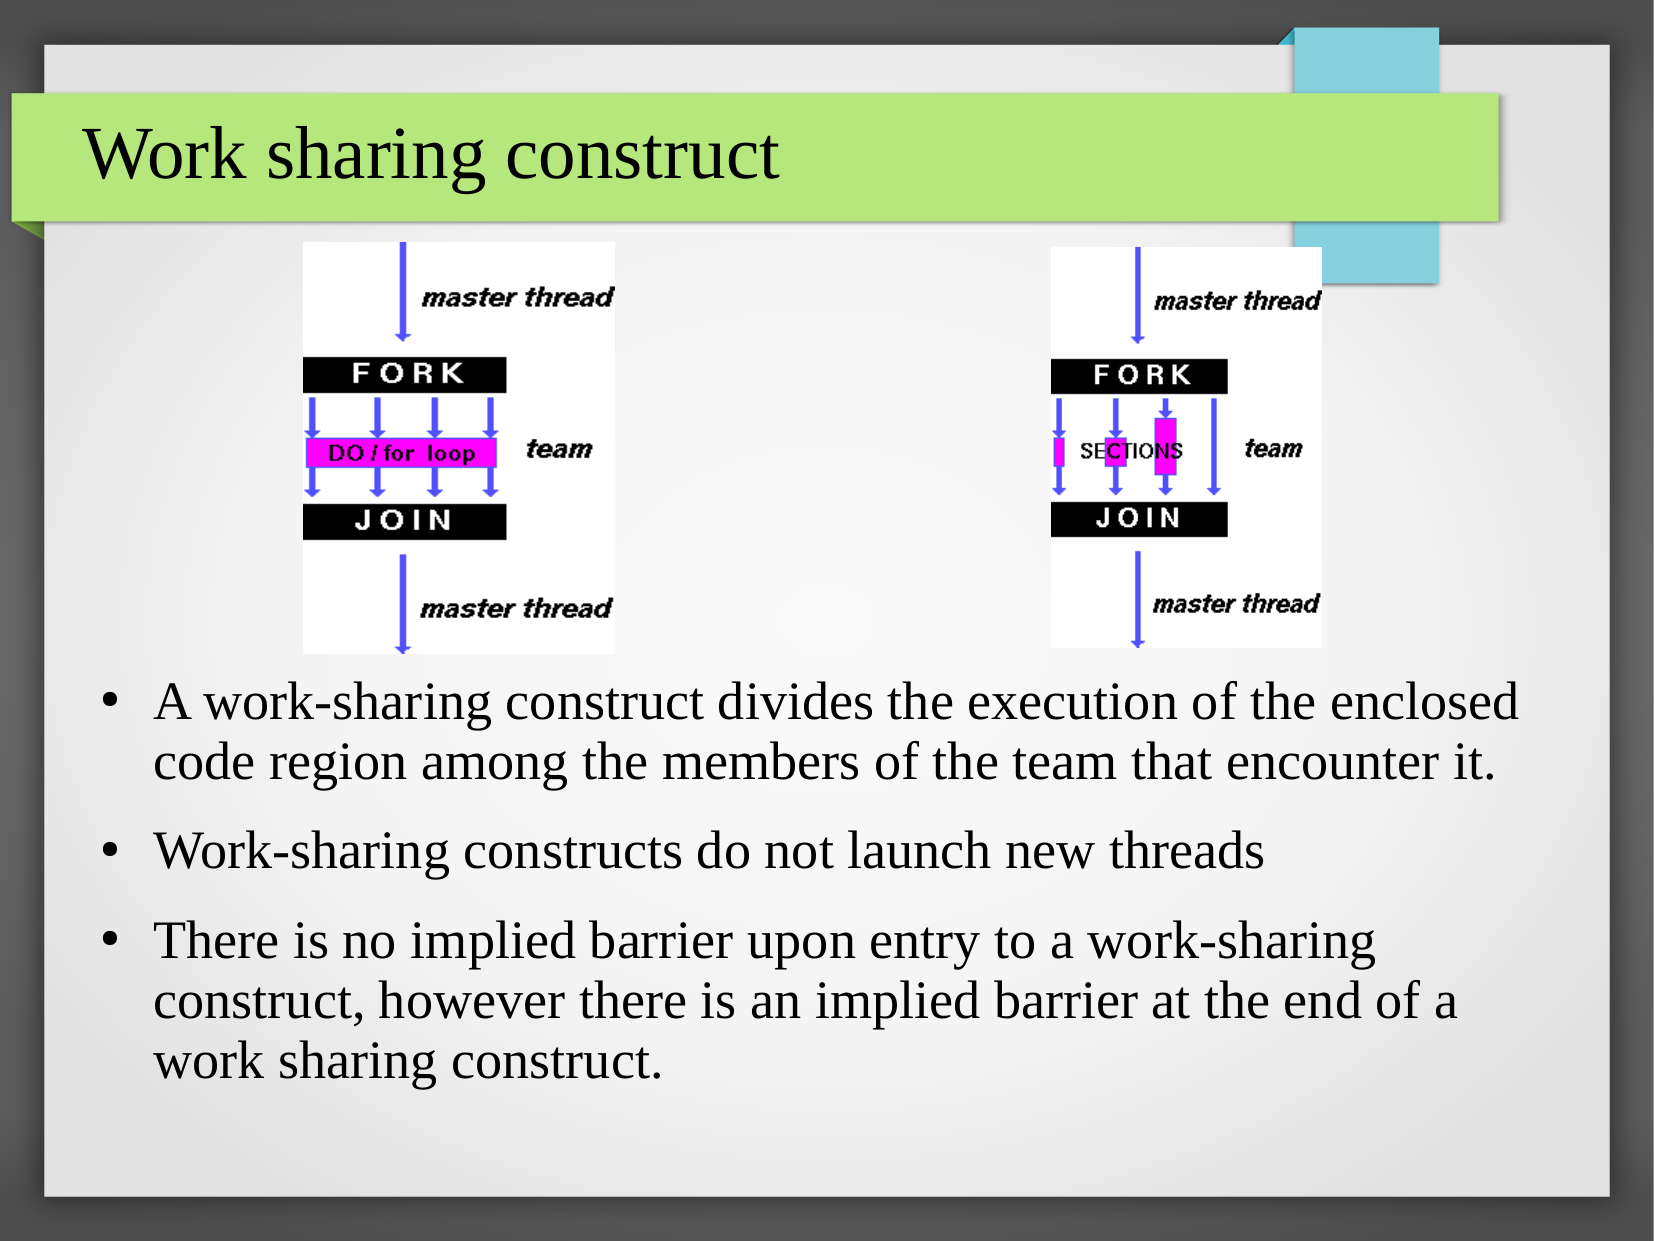

# Work sharing construct
A work-sharing construct divides the execution of the enclosed code region among the members of the team that encounter it.
Work-sharing constructs do not launch new threads
There is no implied barrier upon entry to a work-sharing construct, however there is an implied barrier at the end of a work sharing construct.